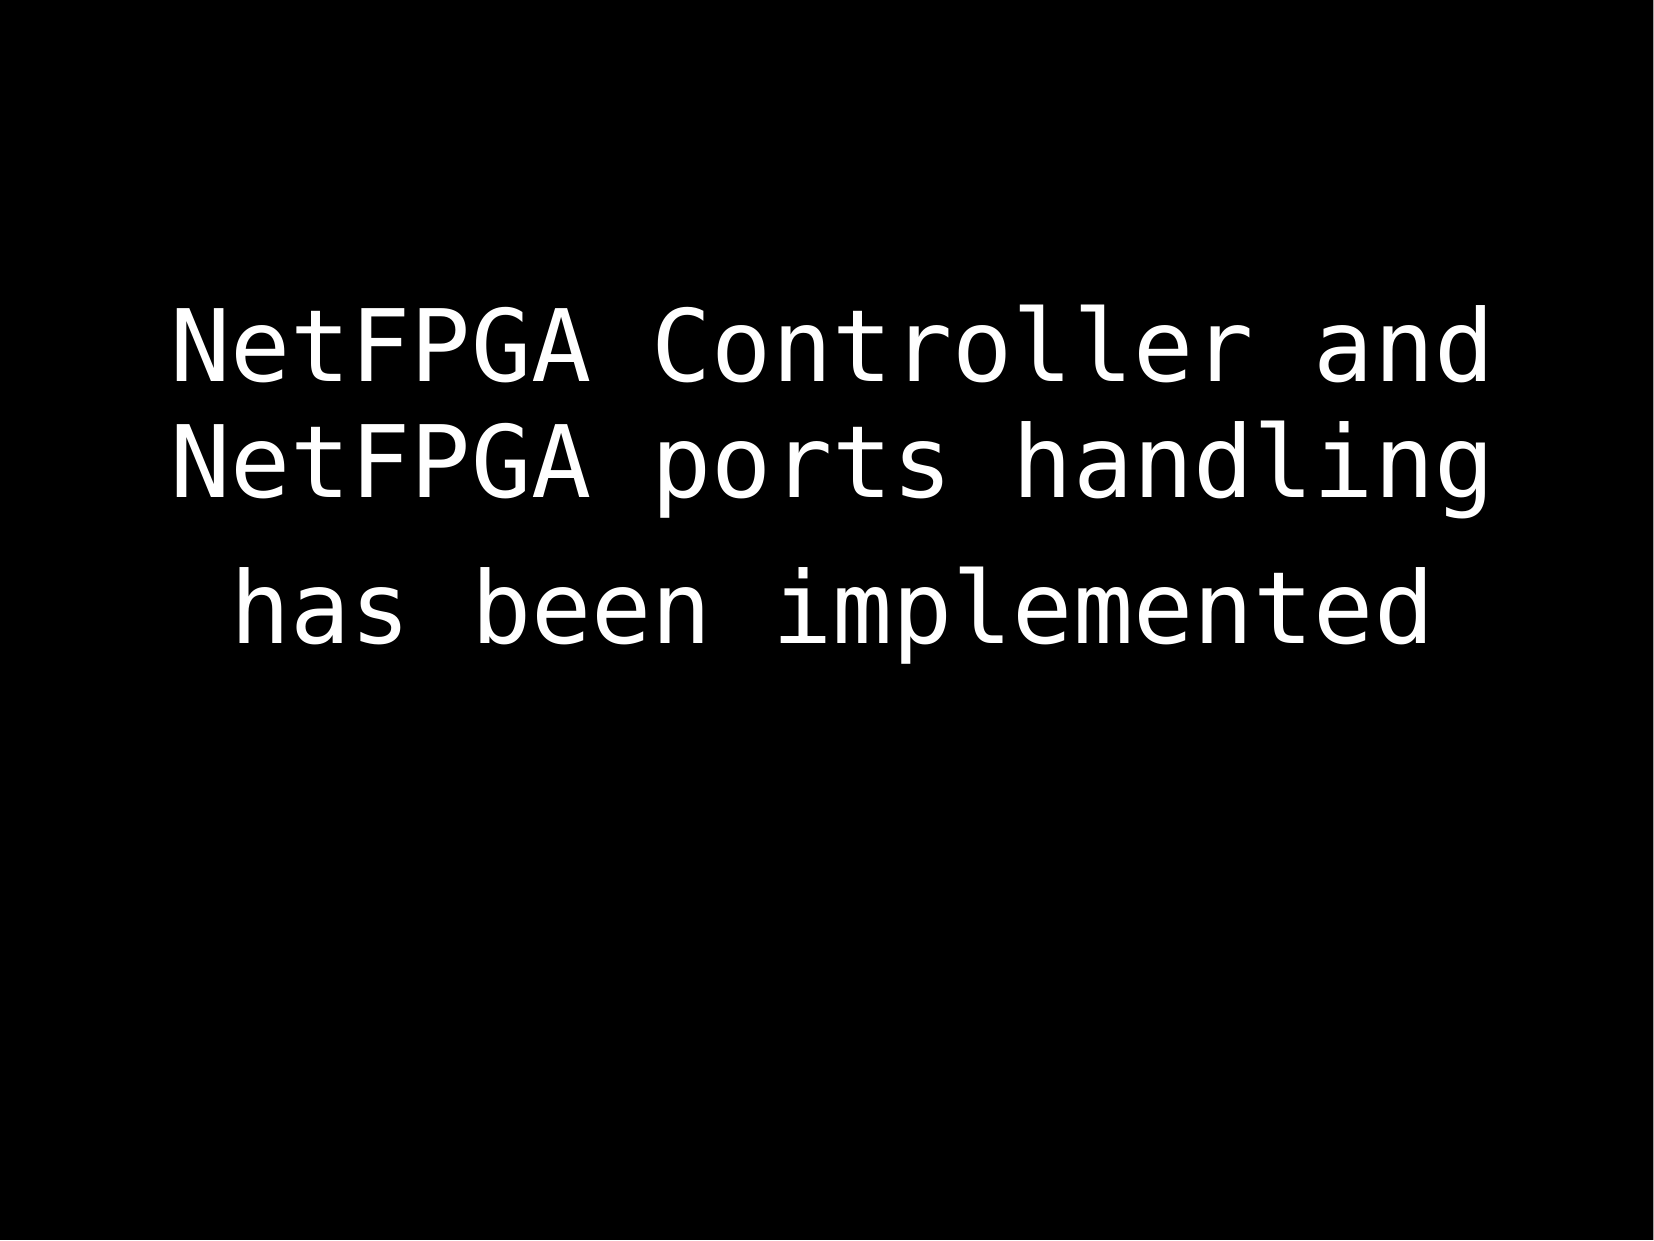

#
NetFPGA Controller and NetFPGA ports handling
has been implemented